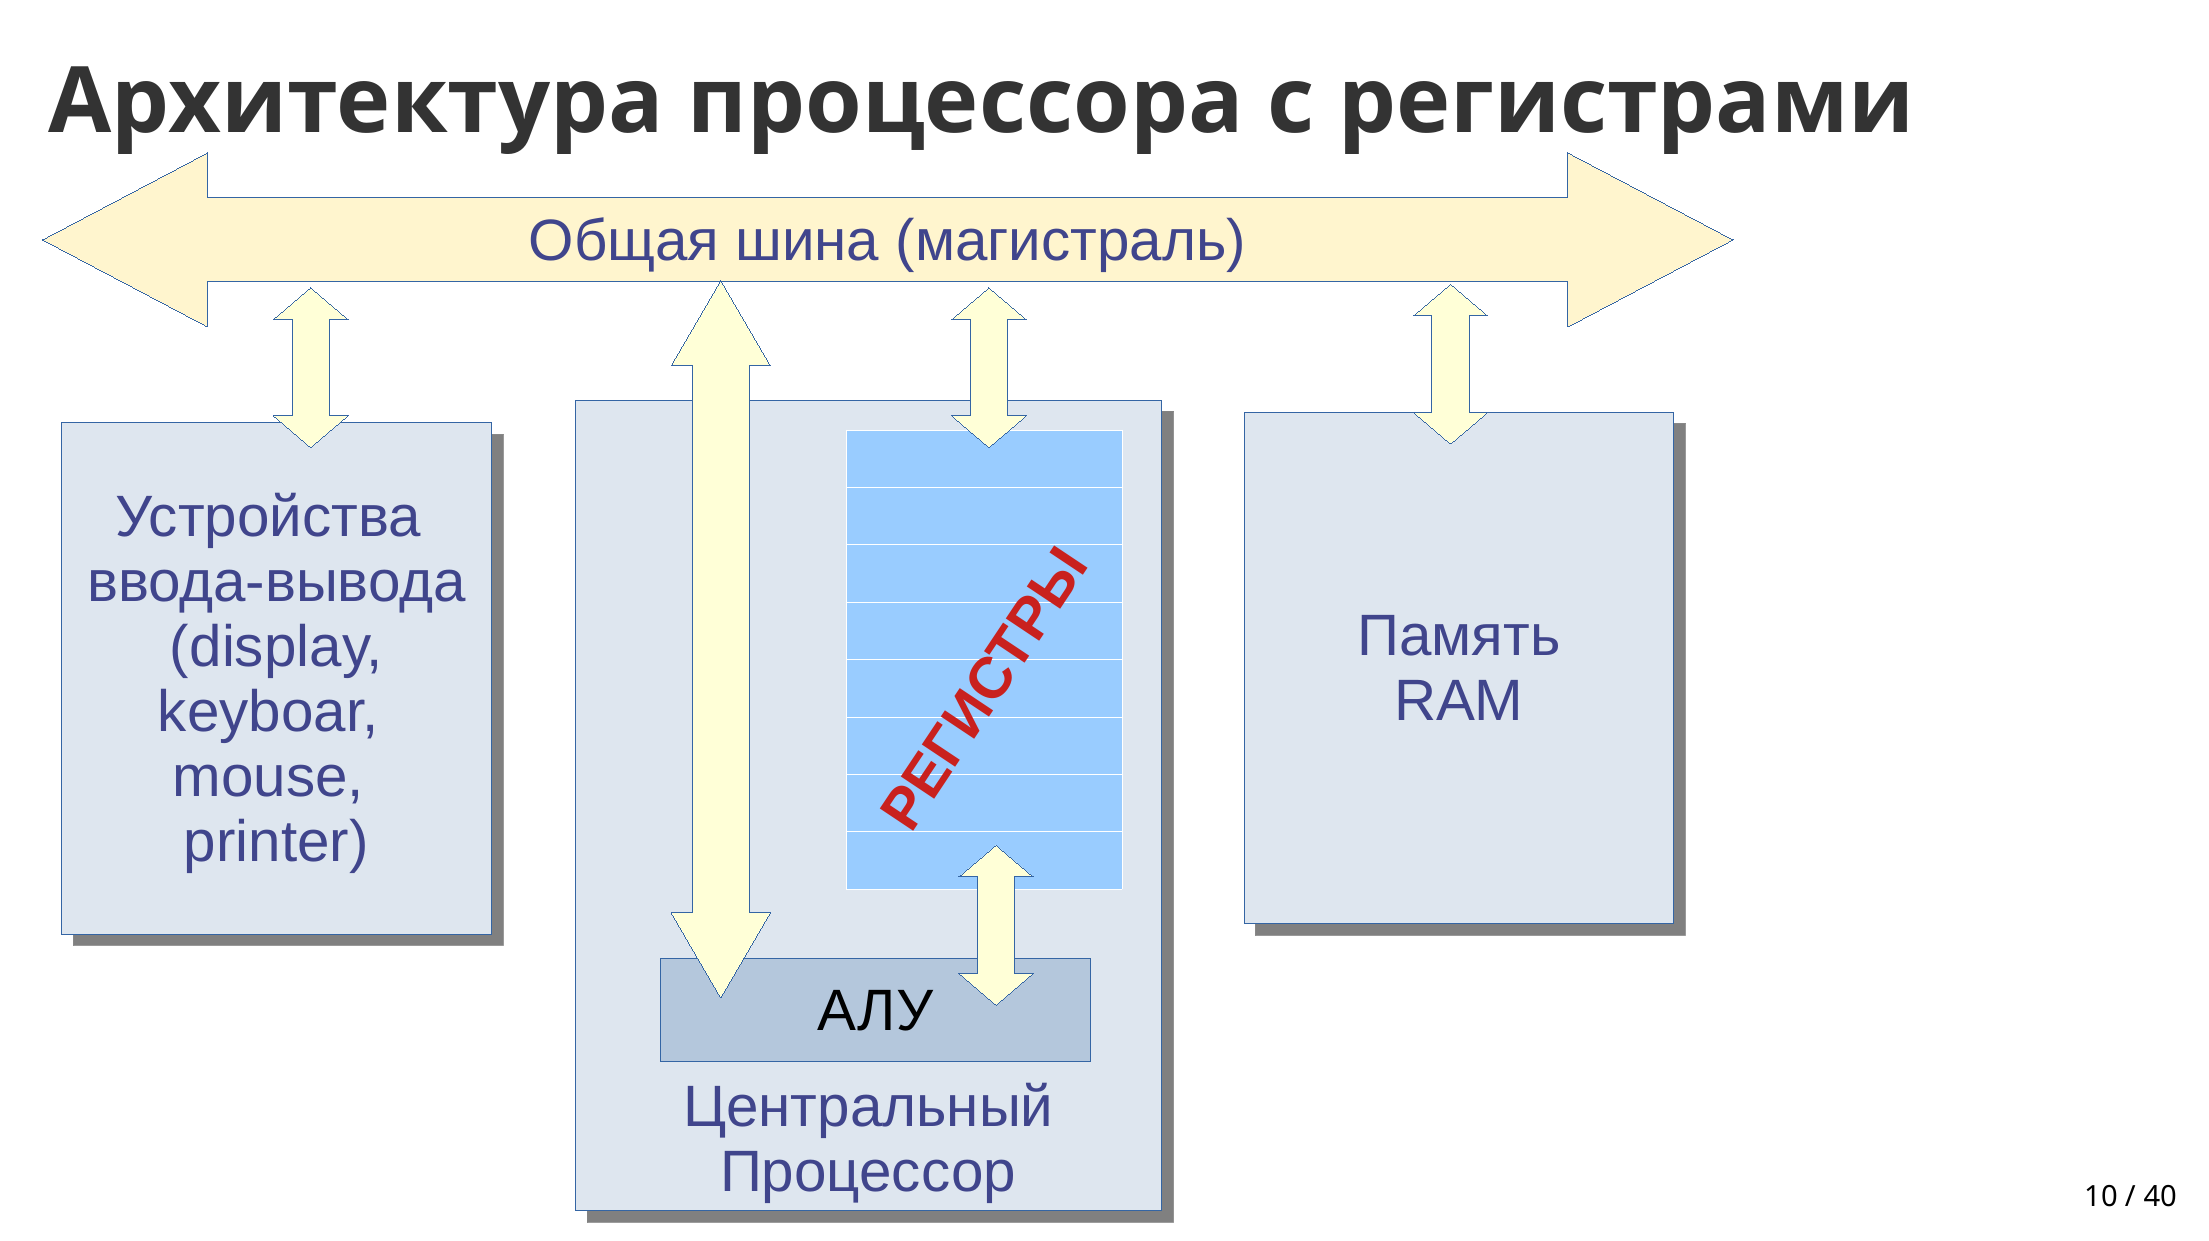

# Архитектура процессора с регистрами
Общая шина (магистраль)
Центральный
Процессор
Память
RAM
Устройства
ввода-вывода
 (display,
keyboar,
mouse,
printer)
| |
| --- |
| |
| |
| |
| |
| |
| |
| |
РЕГИСТРЫ
АЛУ
10